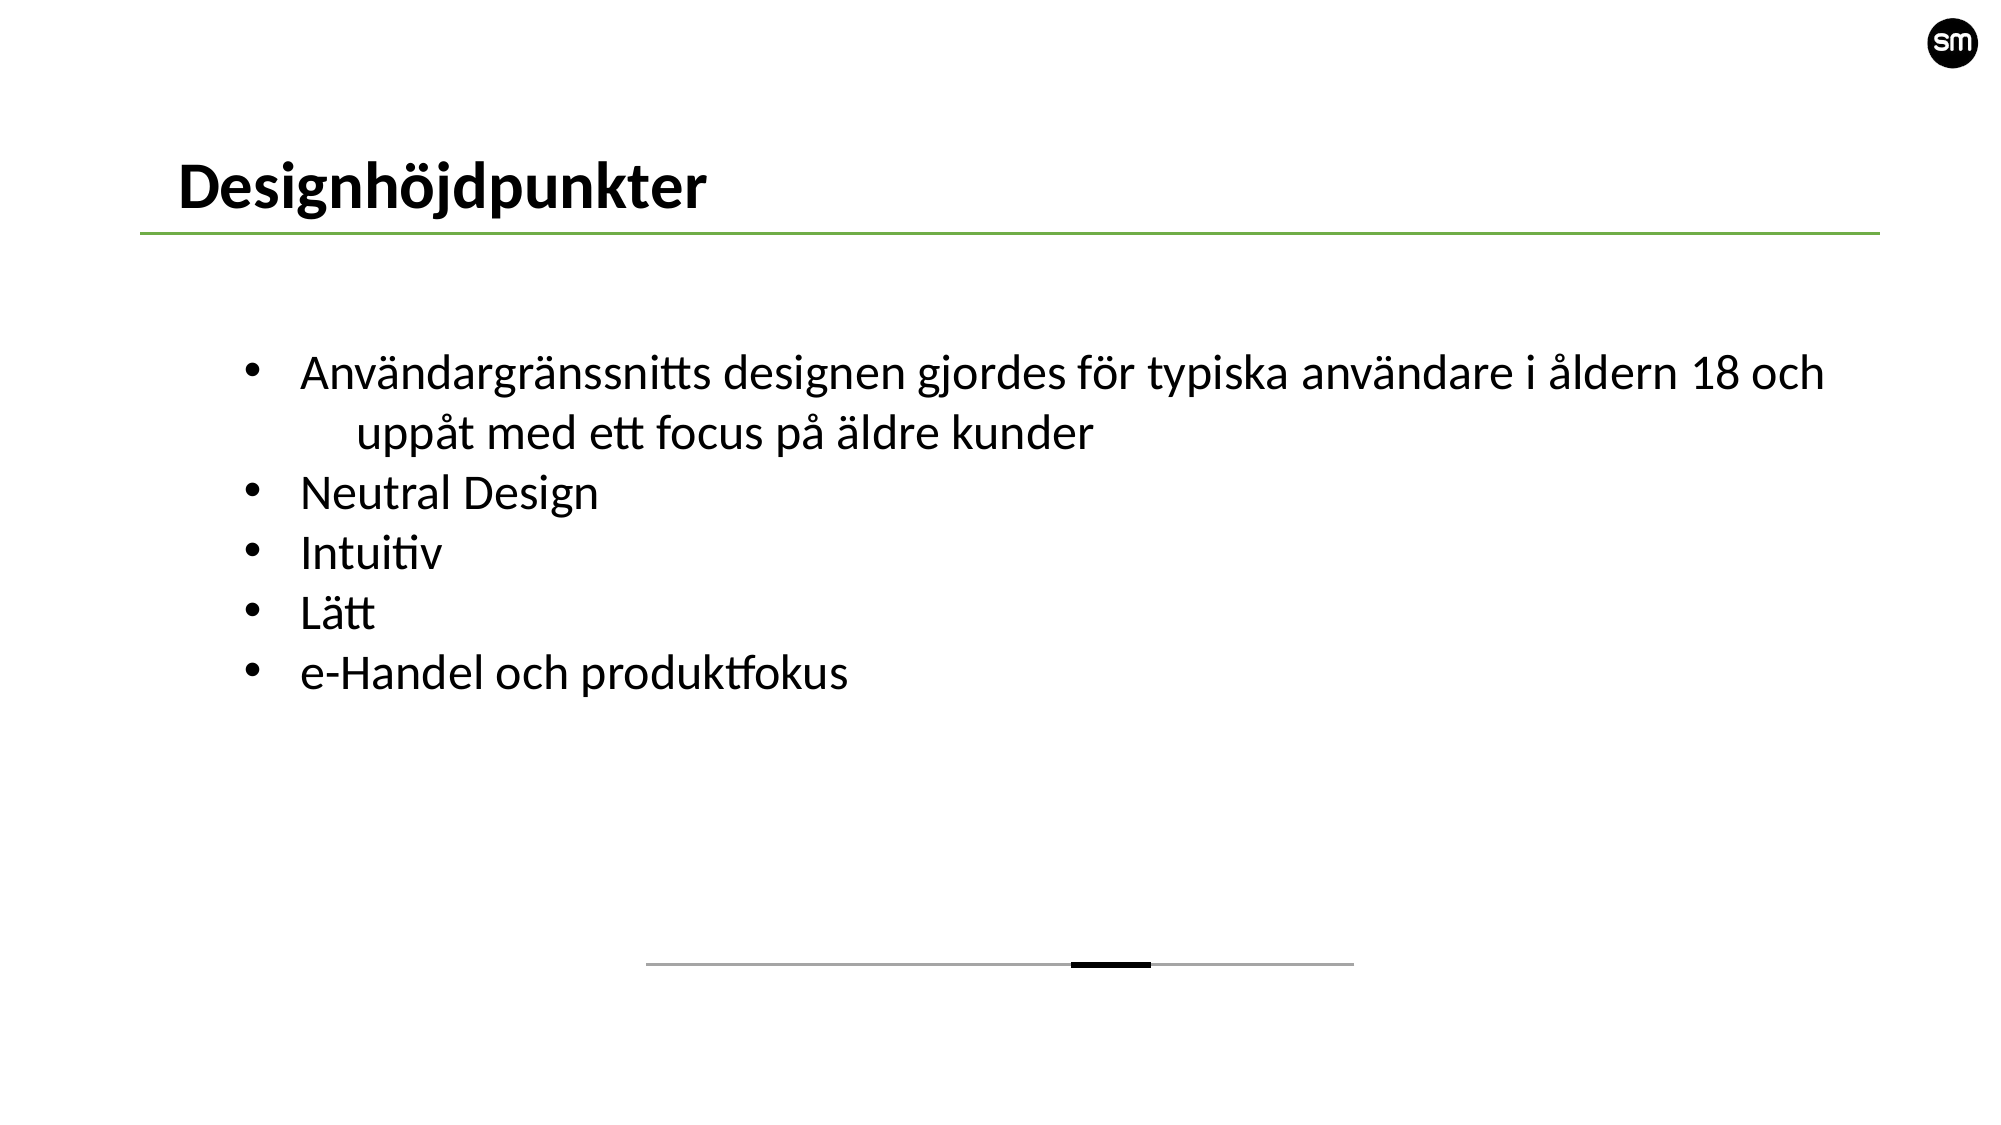

Utmaningar
Designhöjdpunkter
Designhöjdpunkter
Användargränssnitts designen gjordes för typiska användare i åldern 18 och uppåt med ett focus på äldre kunder
Neutral Design
Intuitiv
Lätt
e-Handel och produktfokus
Brist på struktur
Brist på ordentlig marknadsundersökning
Beslutsfattandet tar längre tid på grund av hierarki
Mentorskap från grunderna
UI-anpassning.
Stöd för flera spark.
Quick Shop (testning pågår).
Andra brytpunkter: 1024 px och 1200 px.
Android- eller IOS-appar.
Designad med ett modernt tillvägagångssätt.
Förenklat koncept för att främja e-handel.